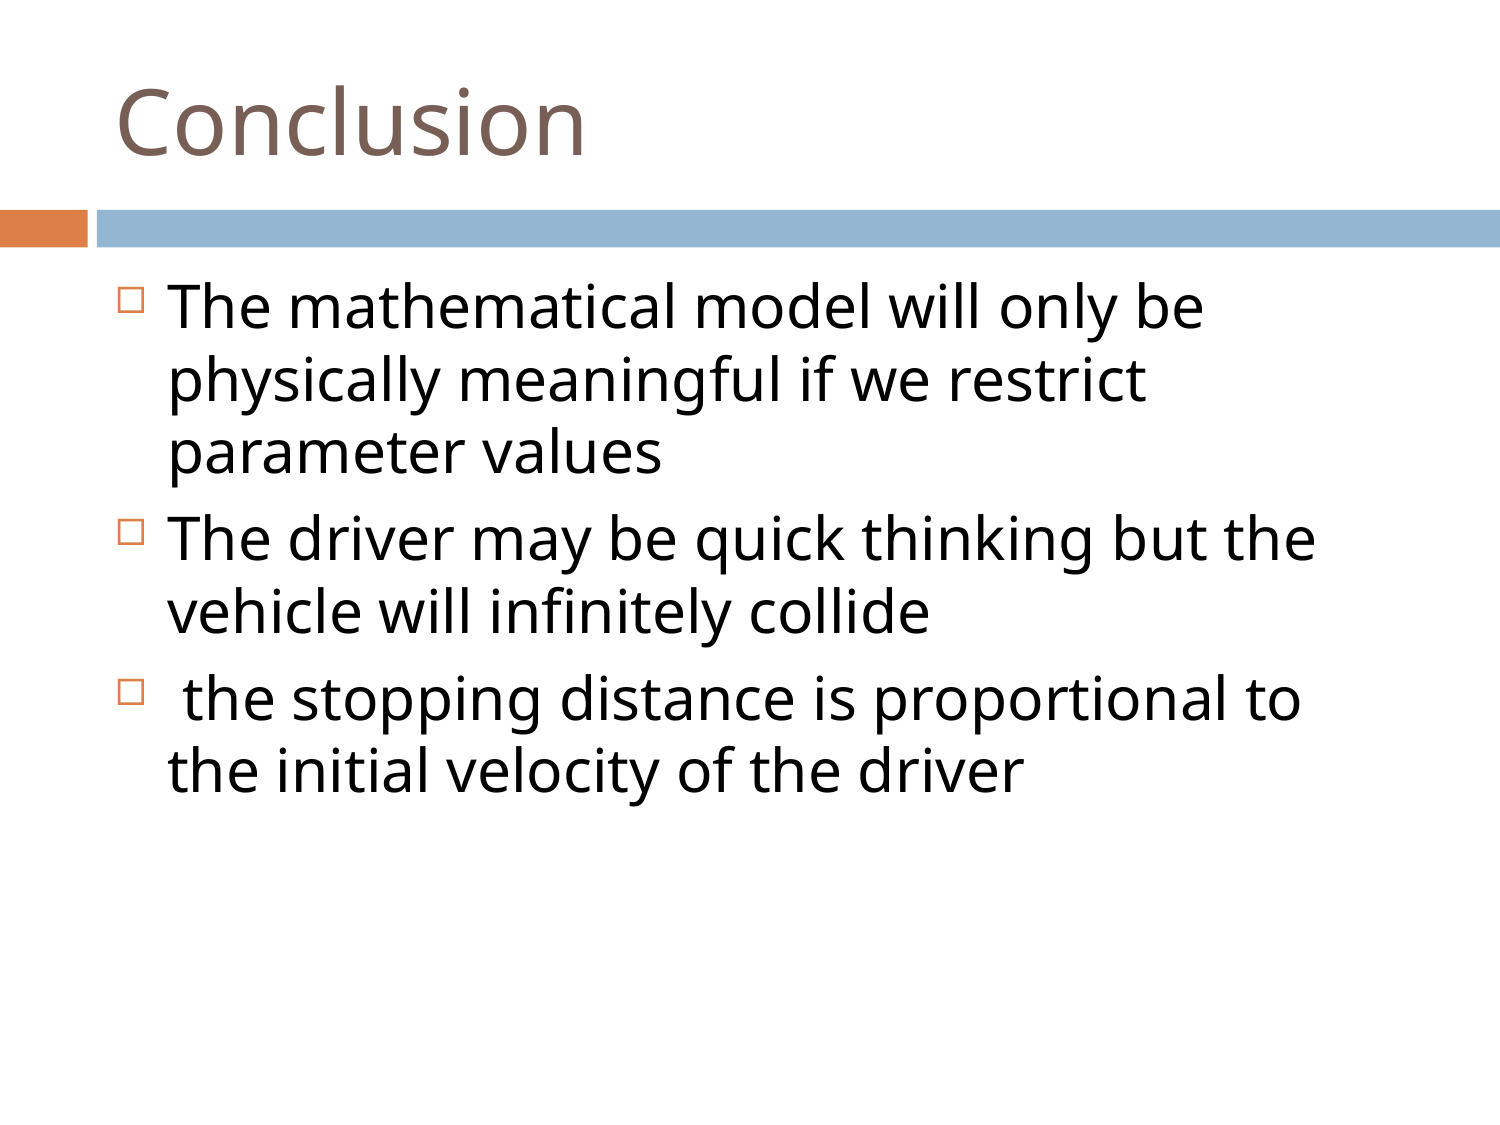

# Conclusion
The mathematical model will only be physically meaningful if we restrict parameter values
The driver may be quick thinking but the vehicle will infinitely collide
 the stopping distance is proportional to the initial velocity of the driver